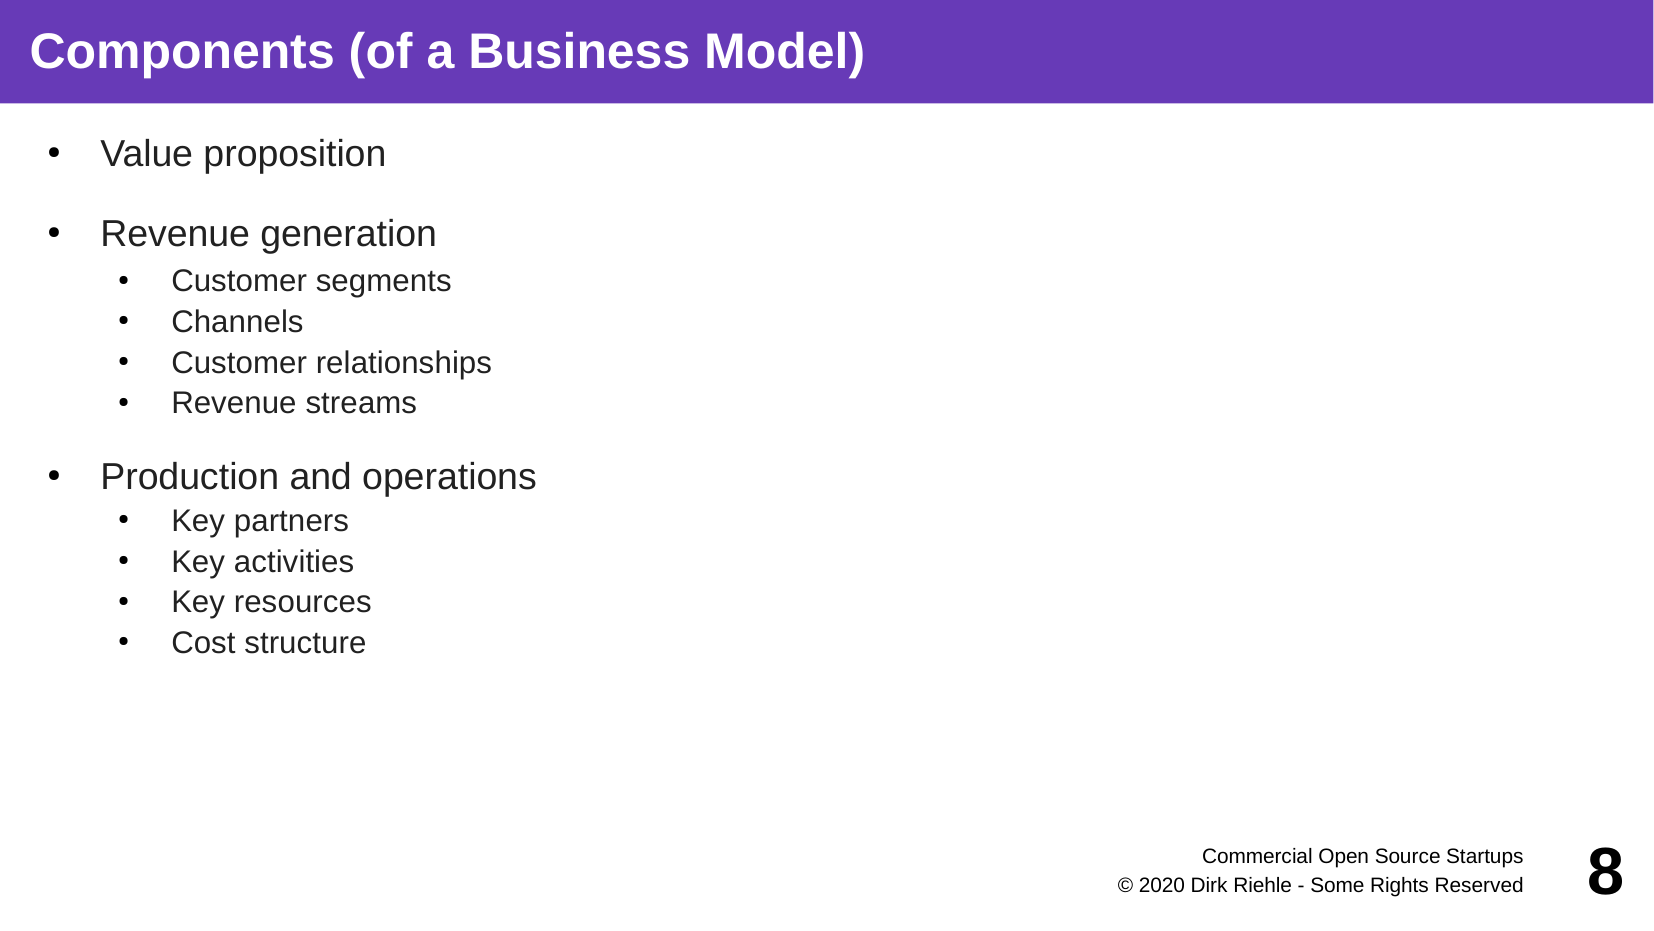

# Components (of a Business Model)
Value proposition
Revenue generation
Customer segments
Channels
Customer relationships
Revenue streams
Production and operations
Key partners
Key activities
Key resources
Cost structure
Commercial Open Source Startups
8
© 2020 Dirk Riehle - Some Rights Reserved